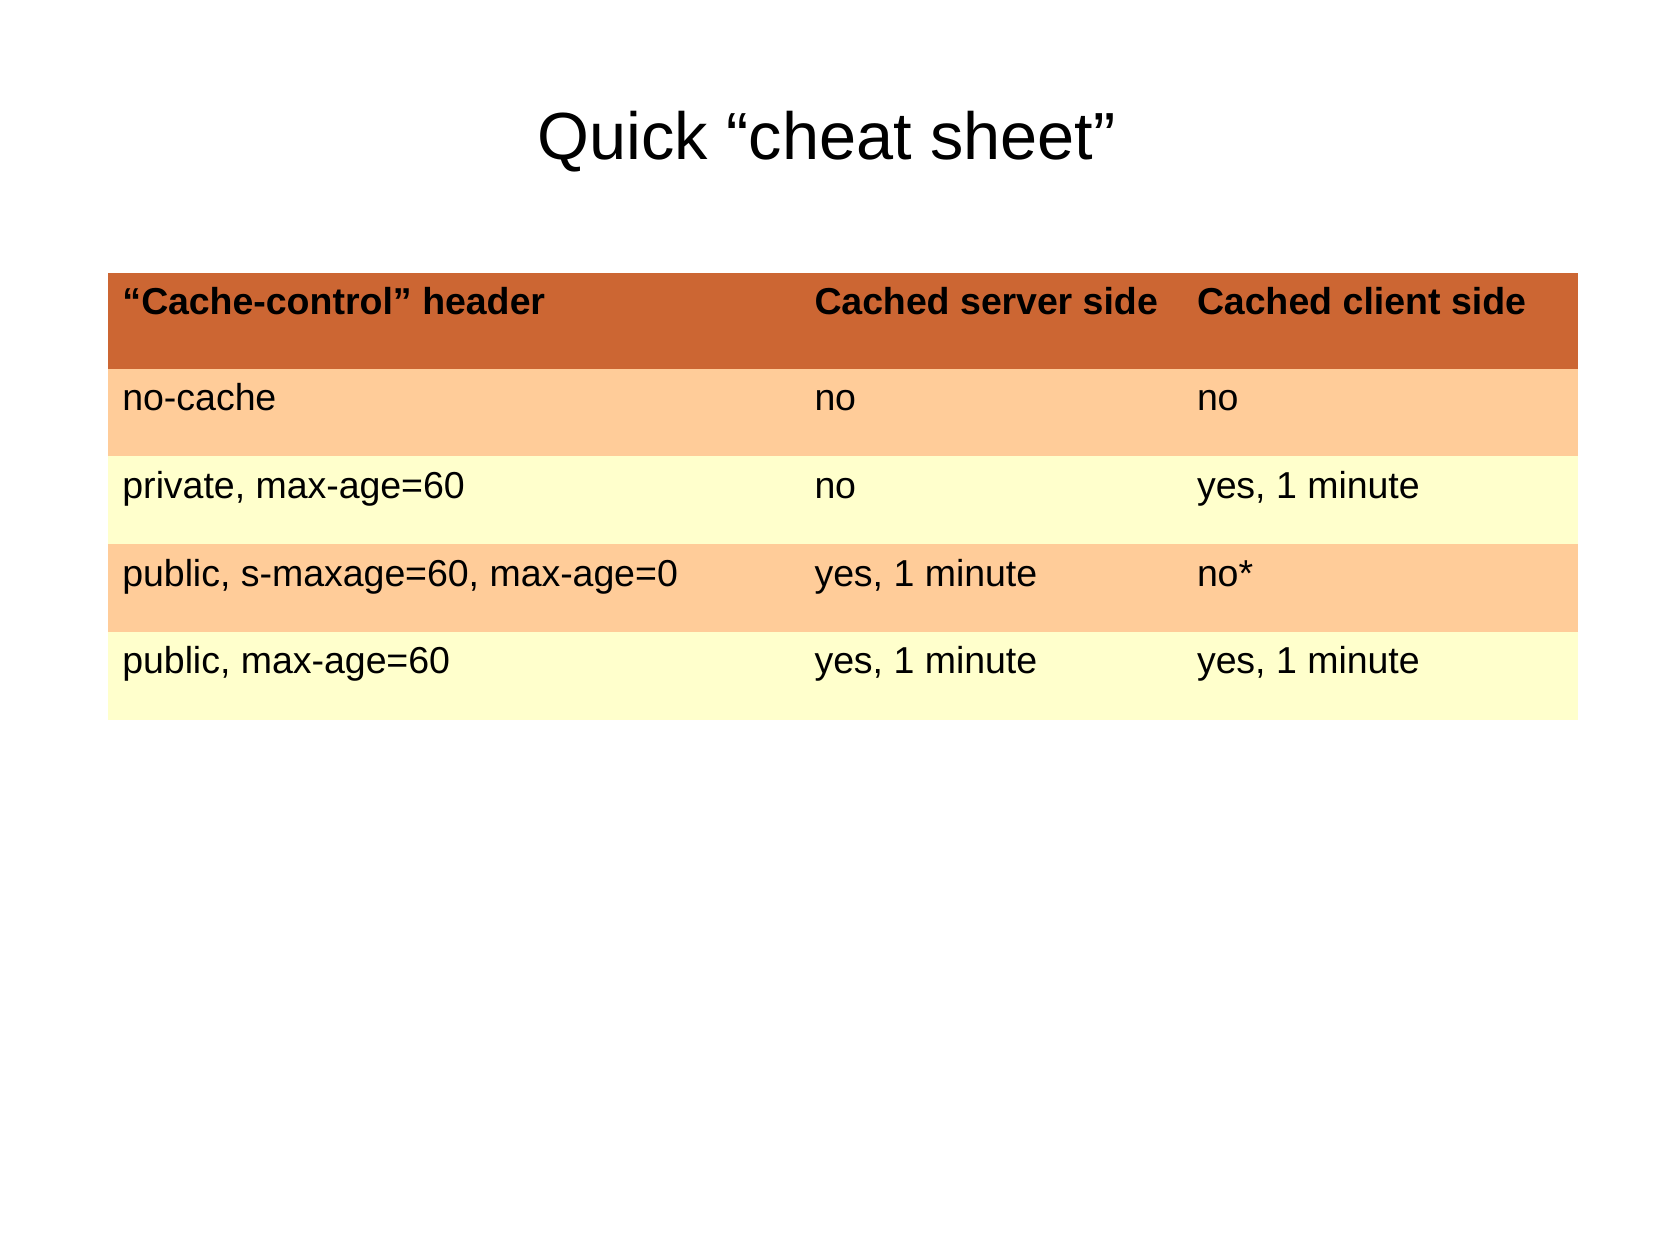

# Quick “cheat sheet”
| “Cache-control” header | Cached server side | Cached client side |
| --- | --- | --- |
| no-cache | no | no |
| private, max-age=60 | no | yes, 1 minute |
| public, s-maxage=60, max-age=0 | yes, 1 minute | no\* |
| public, max-age=60 | yes, 1 minute | yes, 1 minute |